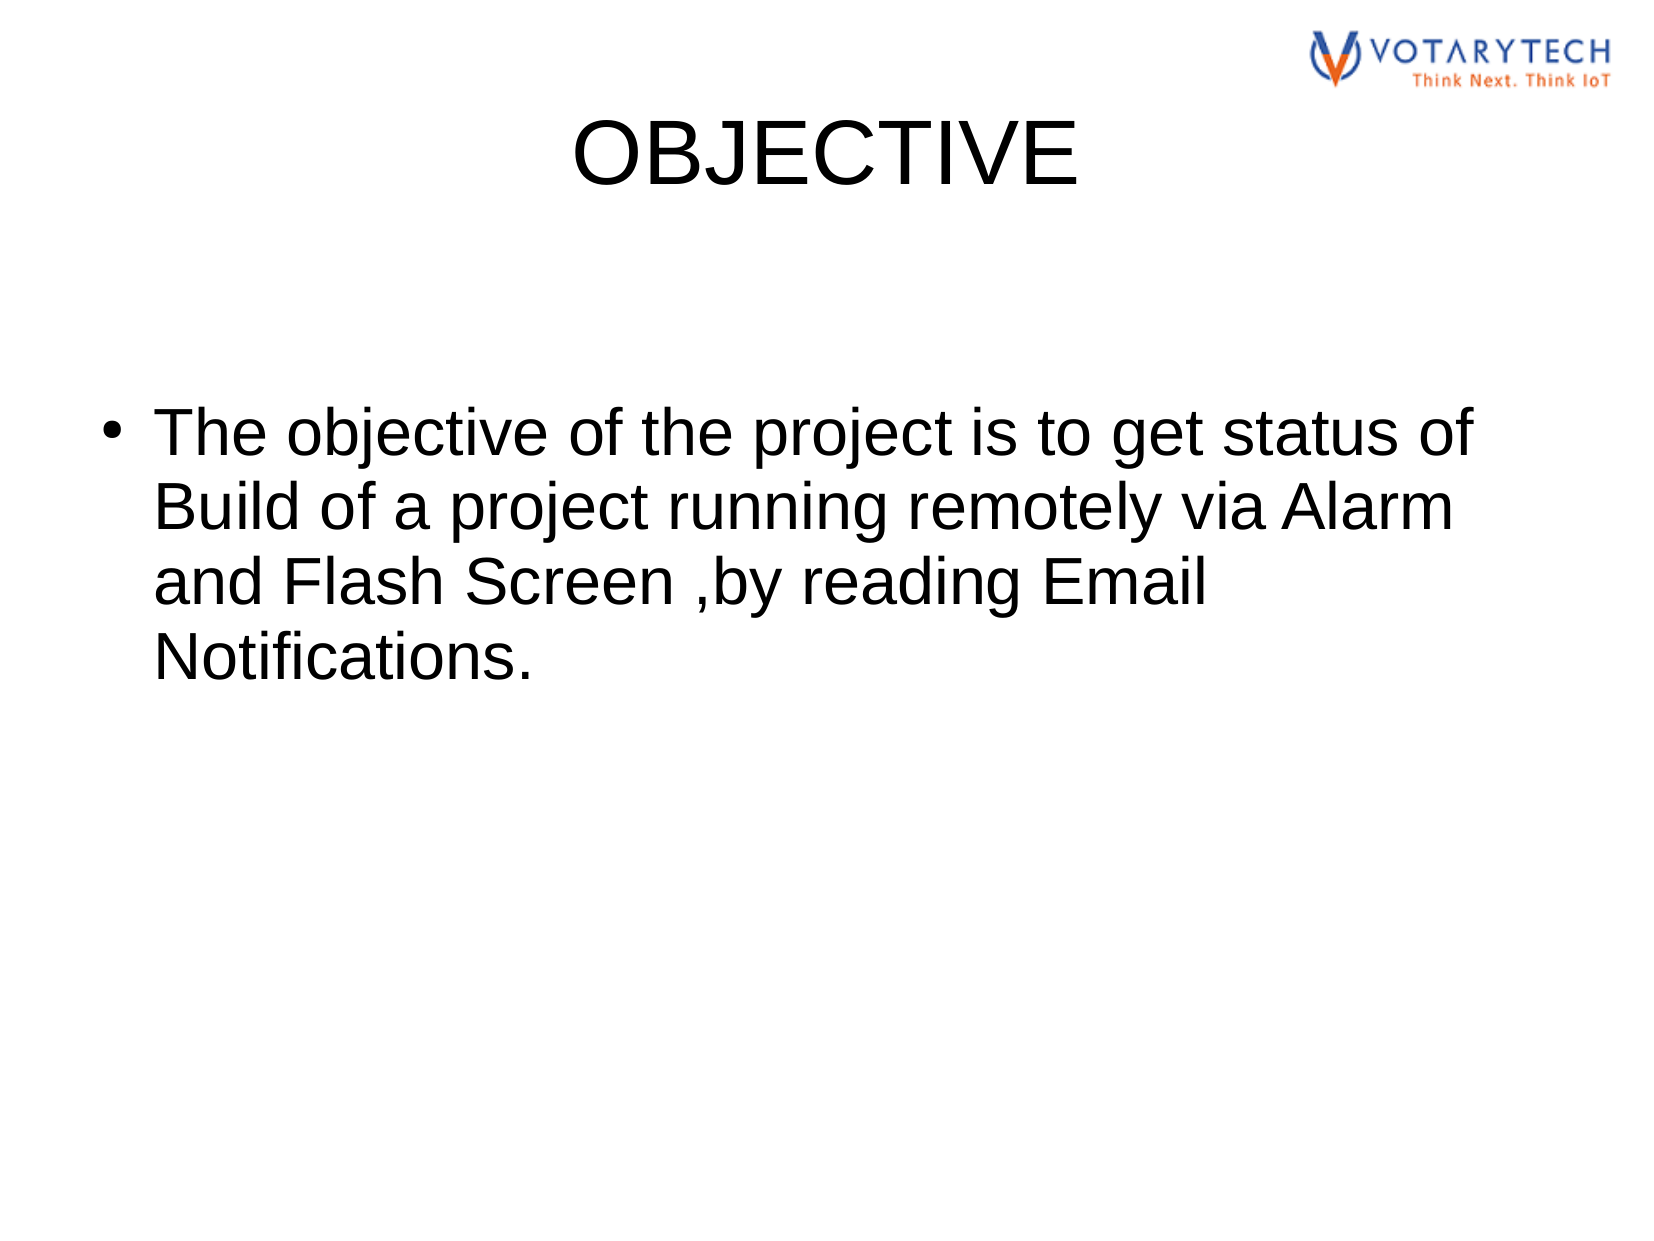

# OBJECTIVE
The objective of the project is to get status of Build of a project running remotely via Alarm and Flash Screen ,by reading Email Notifications.